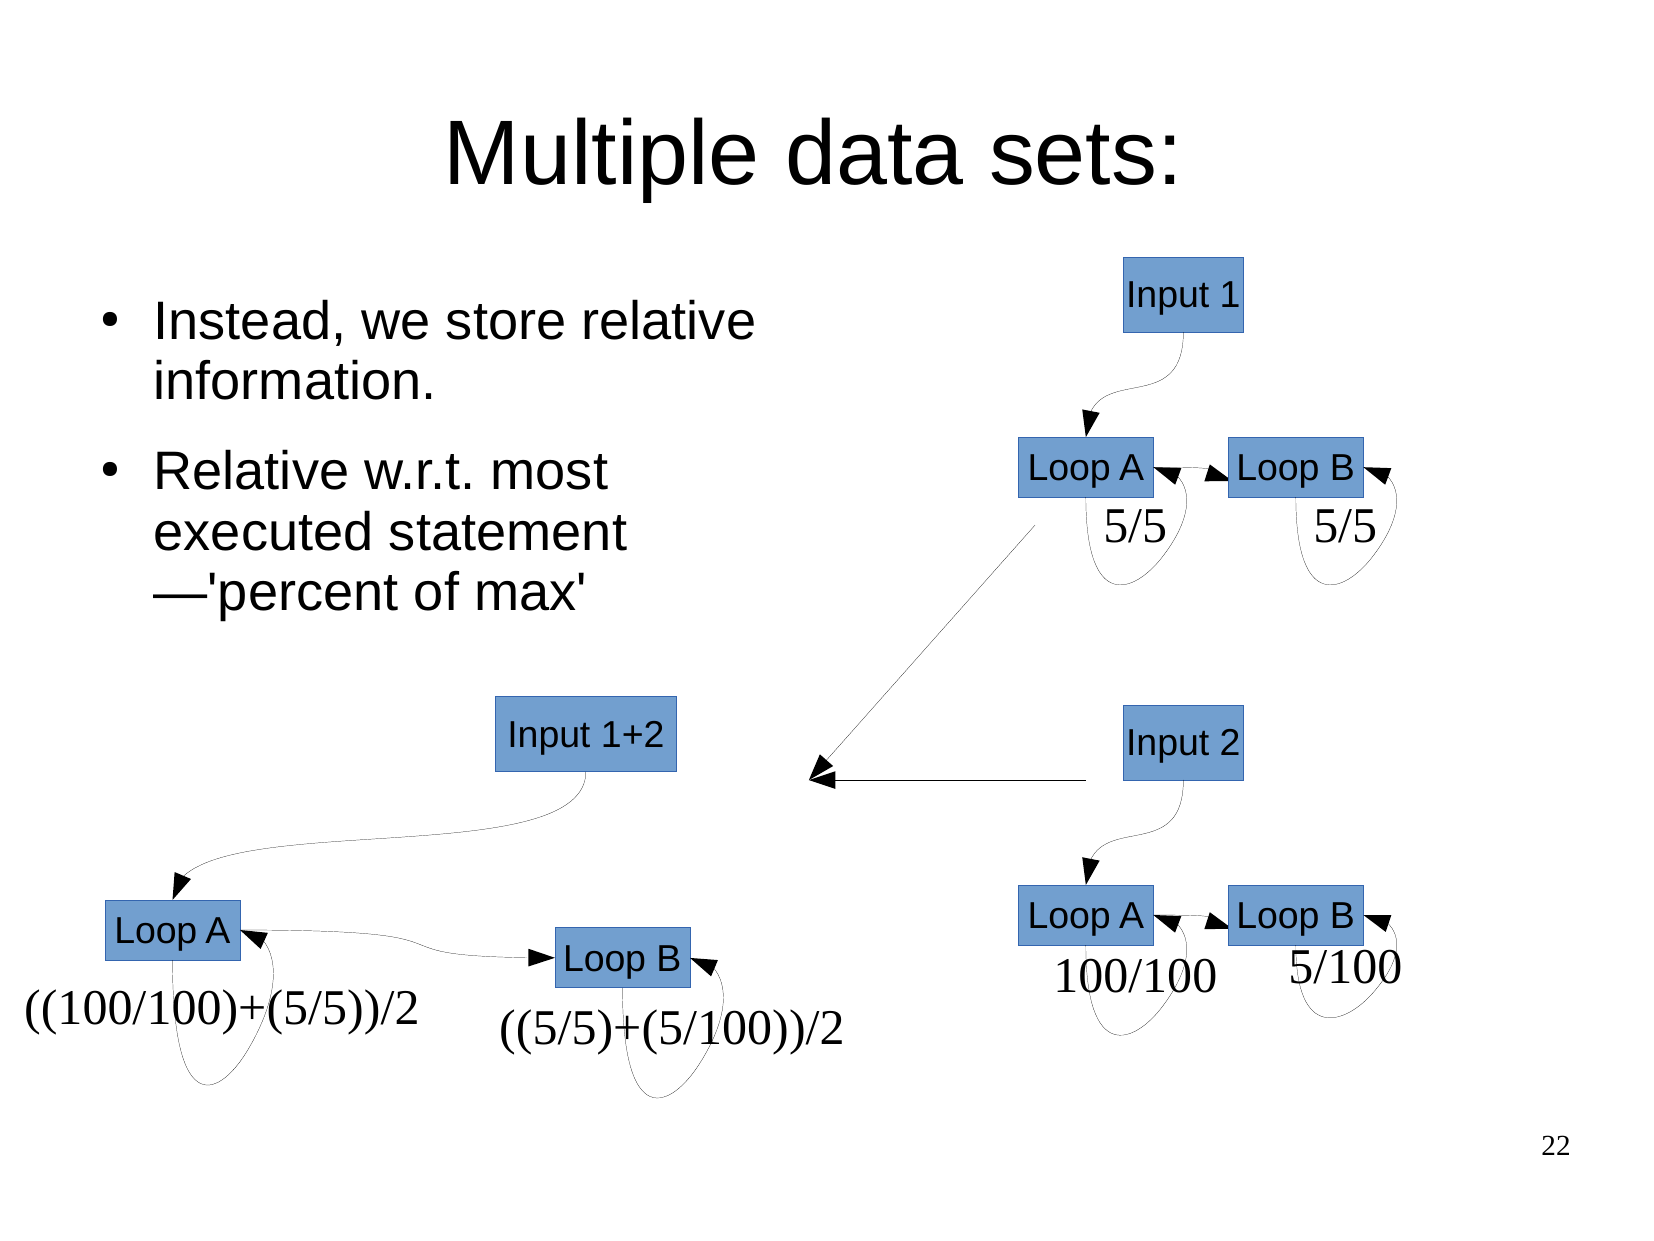

# Multiple data sets:
Input 1
Instead, we store relative information.
Relative w.r.t. most executed statement—'percent of max'
Loop A
Loop B
Input 1+2
Input 2
Loop A
Loop B
Loop A
Loop B
22